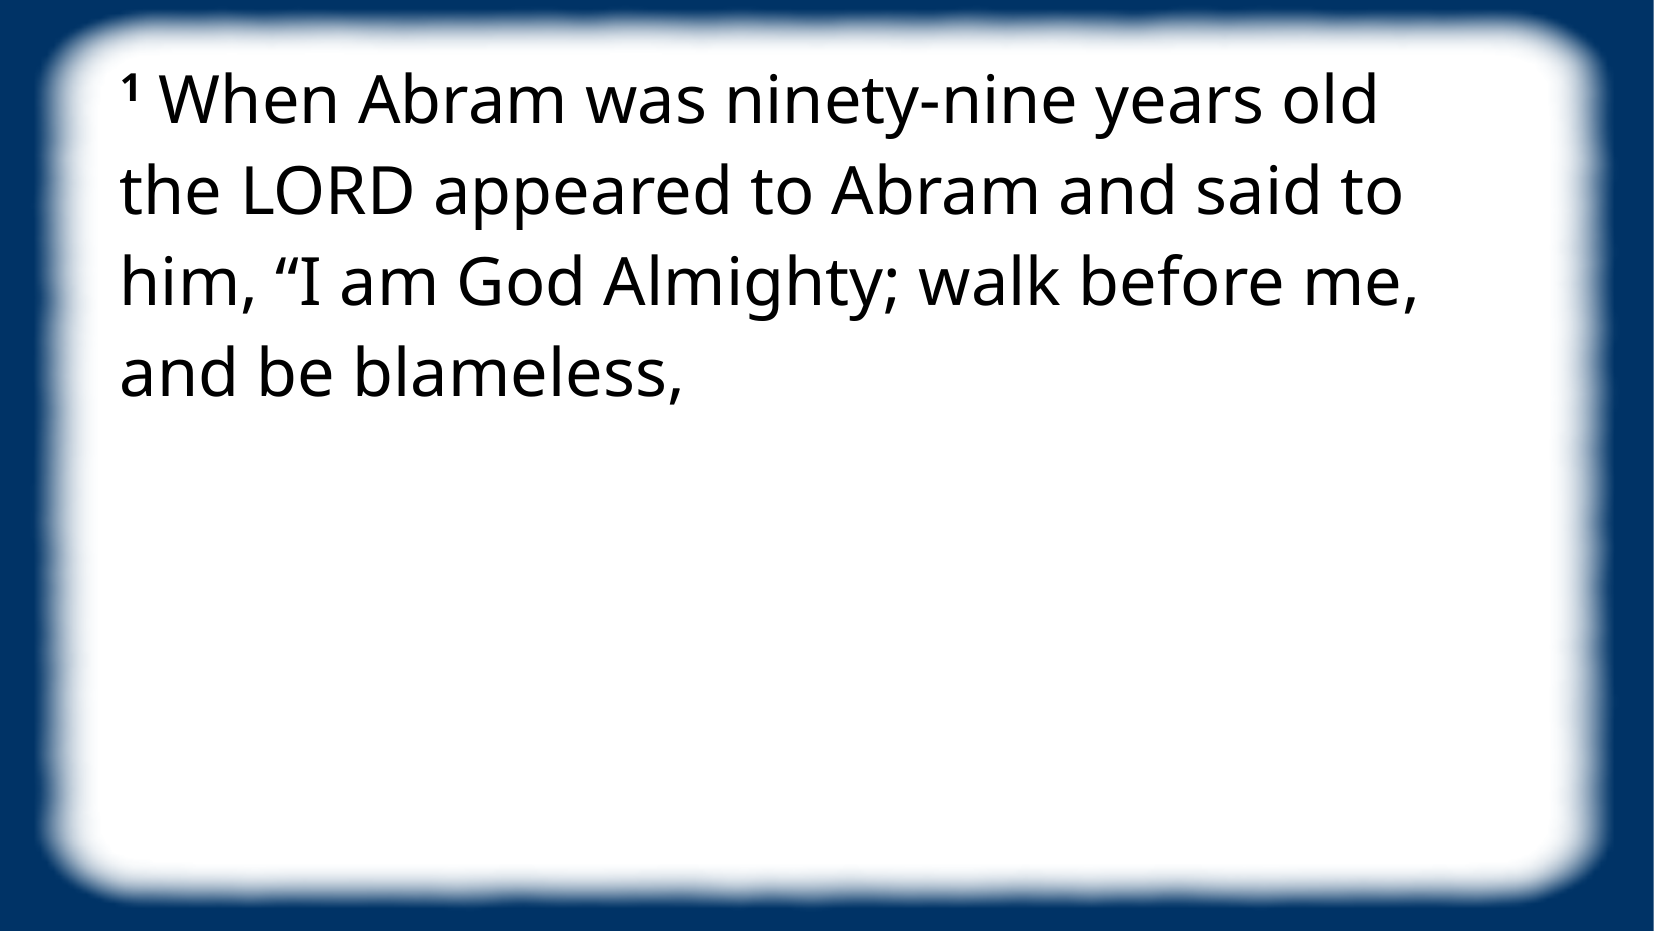

1 When Abram was ninety-nine years old the Lord appeared to Abram and said to him, “I am God Almighty; walk before me, and be blameless,